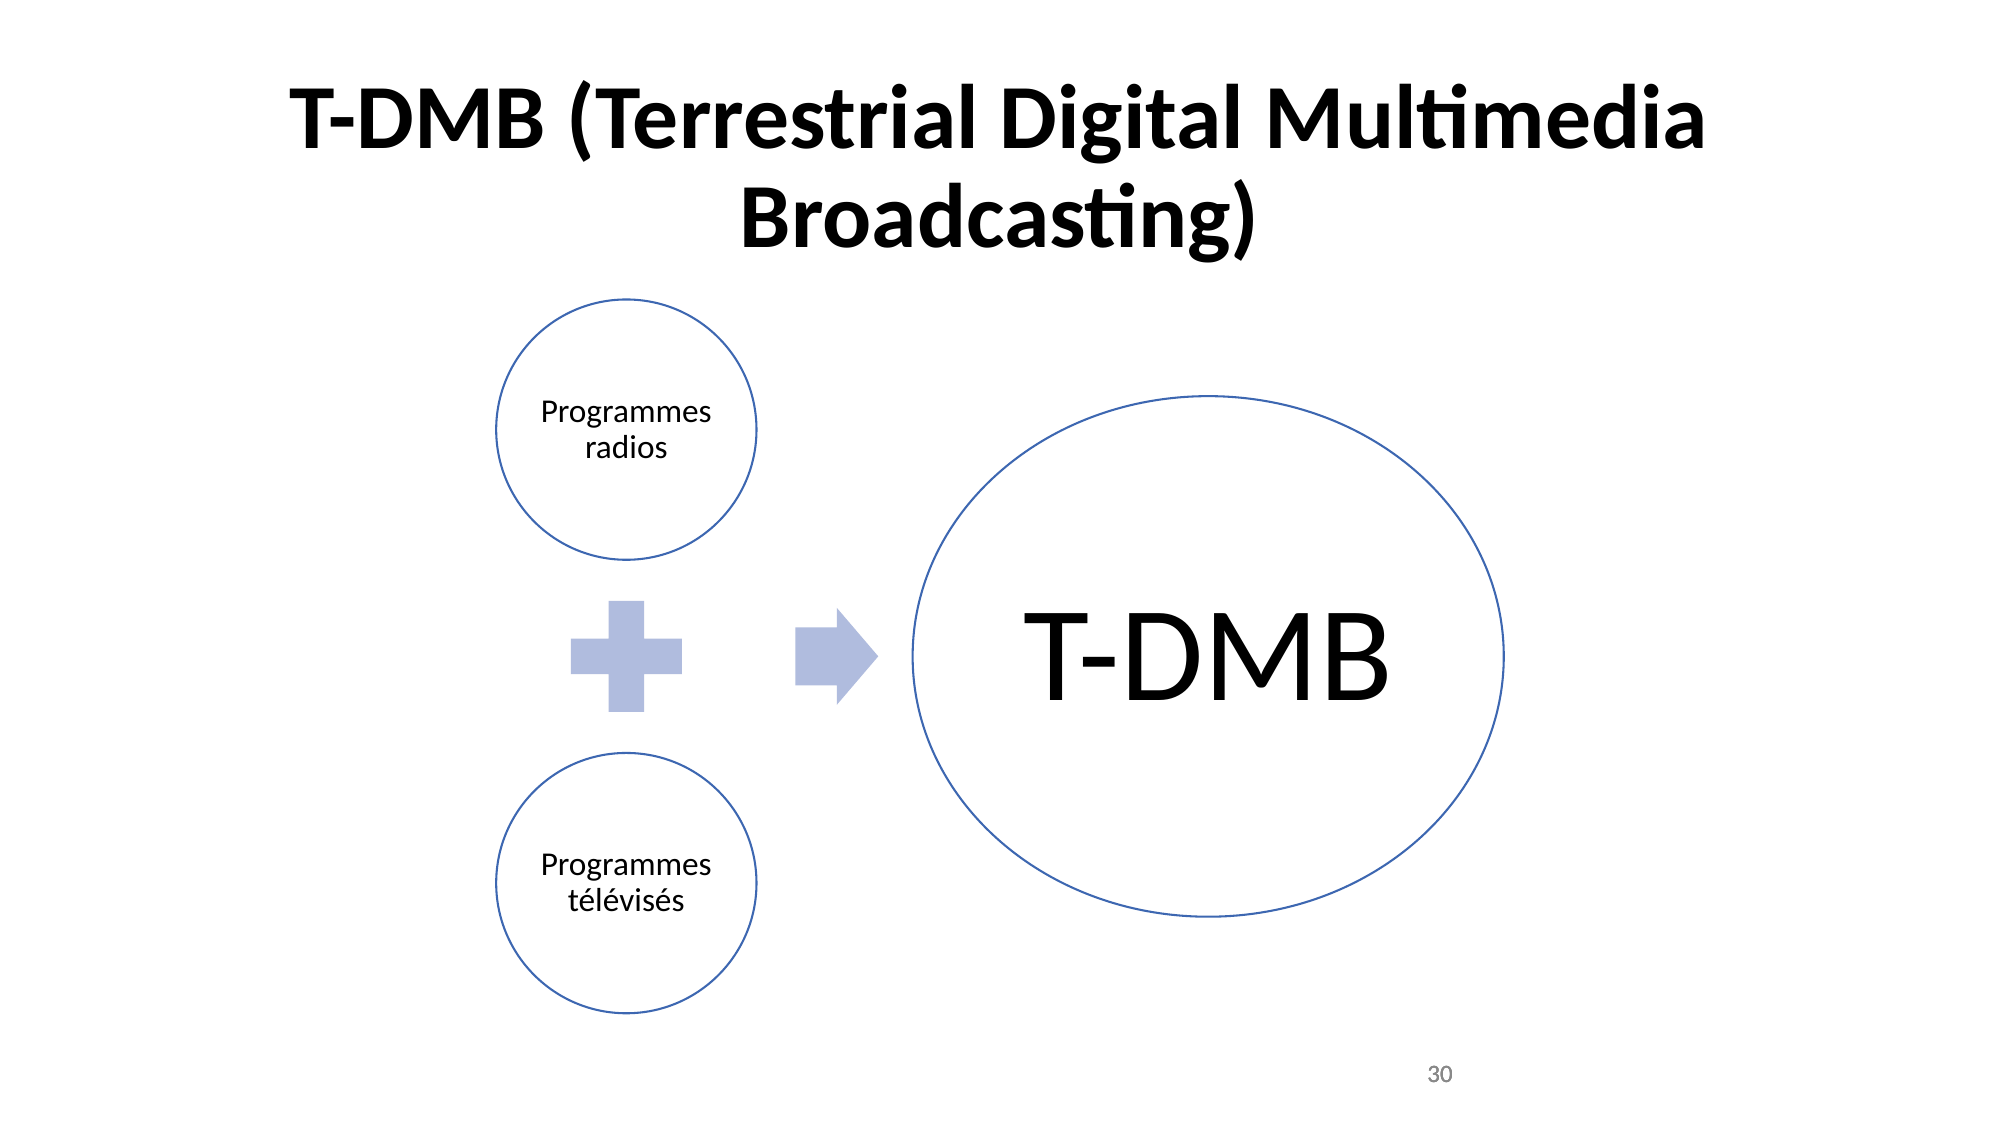

# T-DMB (Terrestrial Digital Multimedia Broadcasting)
Programmes radios
T-DMB
Programmes télévisés